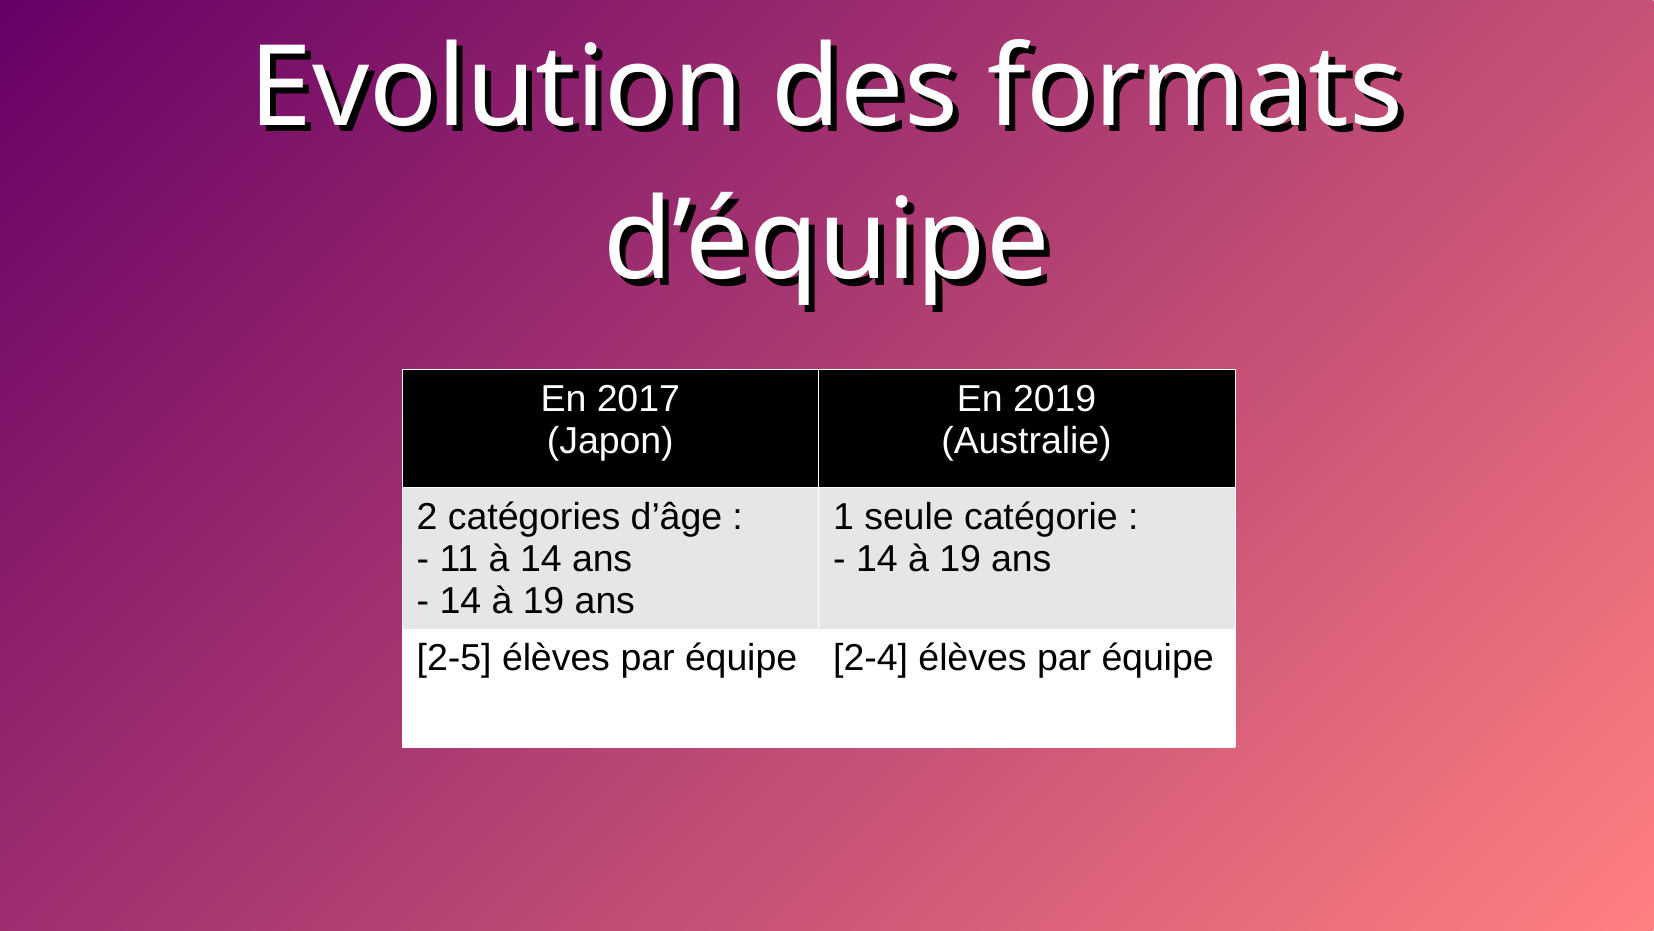

Evolution des formats d’équipe
#
| En 2017 (Japon) | En 2019 (Australie) |
| --- | --- |
| 2 catégories d’âge : - 11 à 14 ans - 14 à 19 ans | 1 seule catégorie : - 14 à 19 ans |
| [2-5] élèves par équipe | [2-4] élèves par équipe |